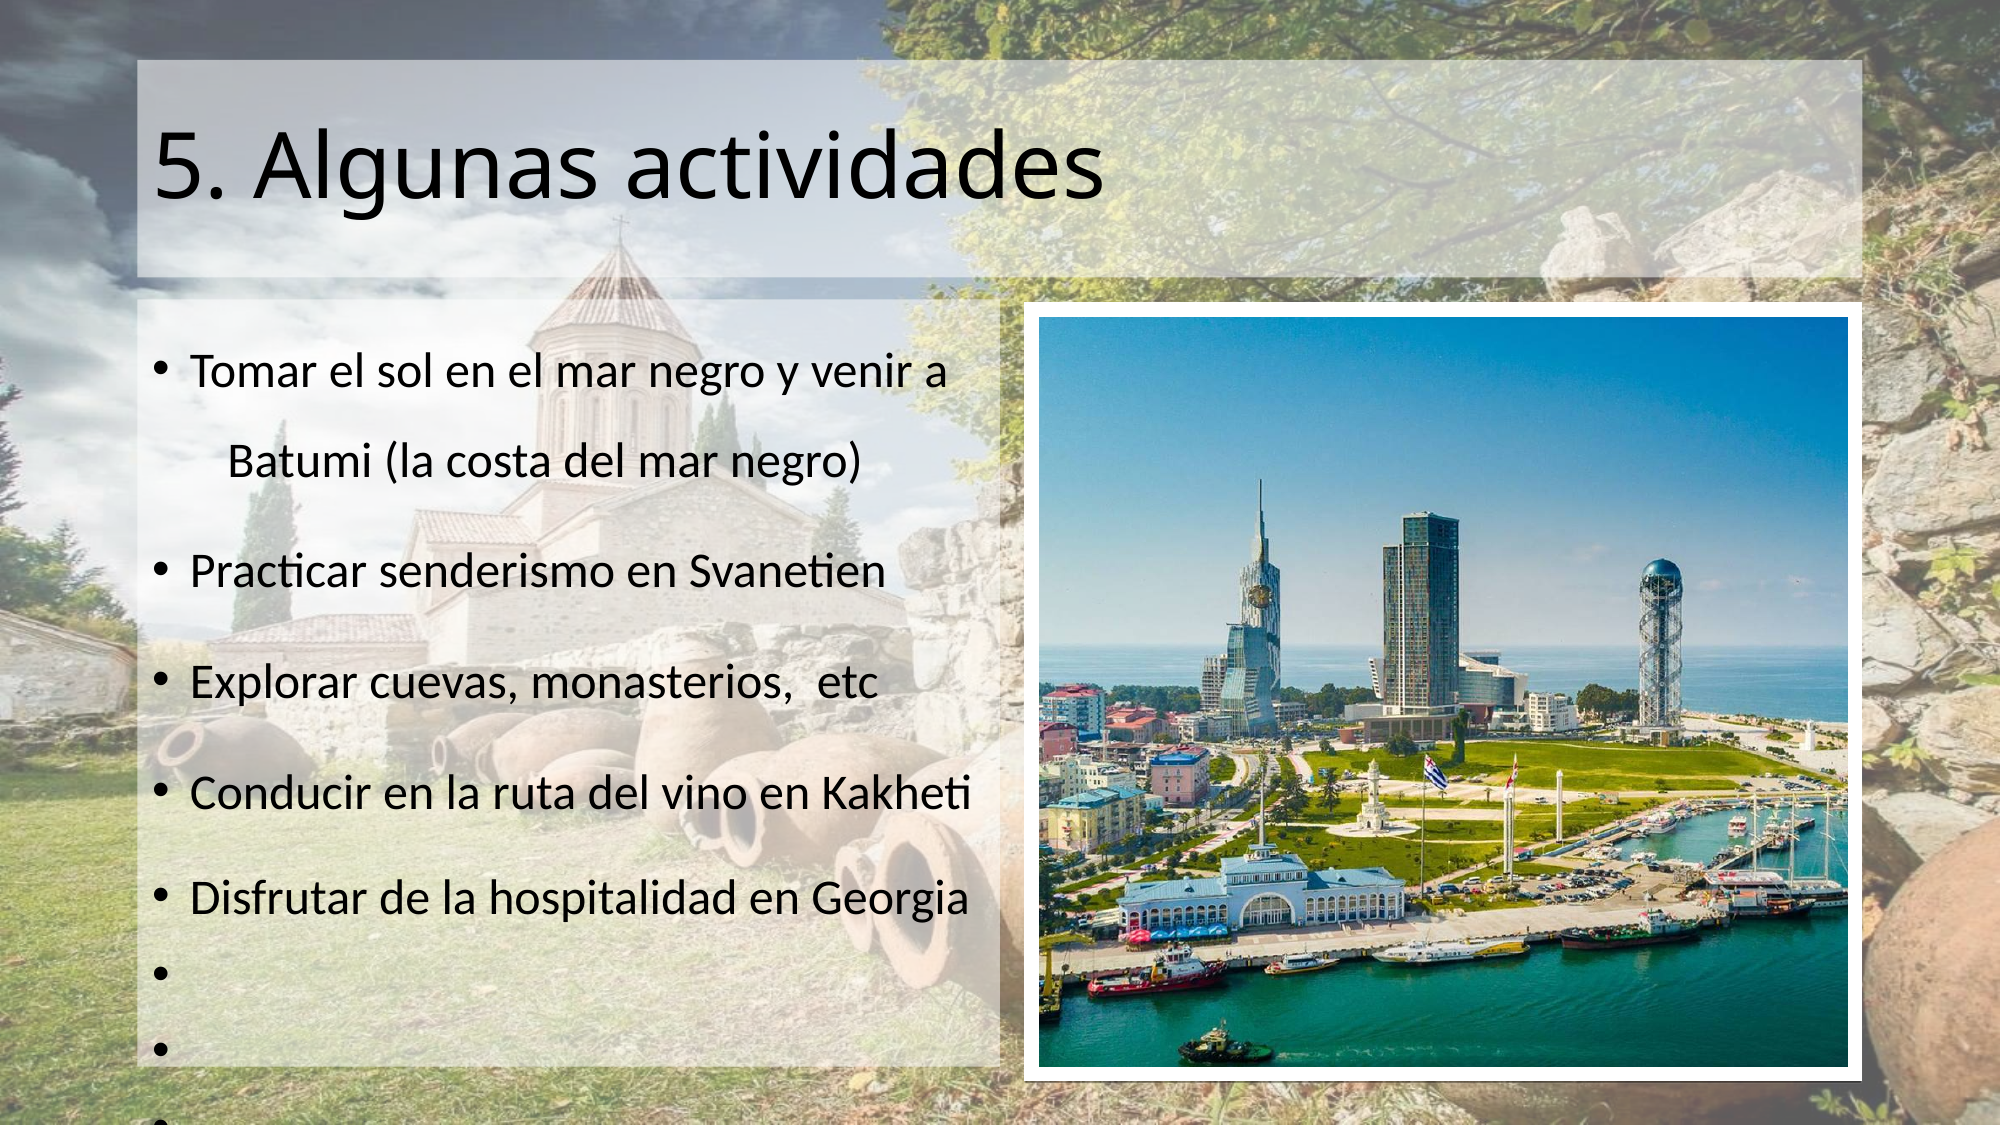

# 5. Algunas actividades
Tomar el sol en el mar negro y venir a Batumi (la costa del mar negro)
Practicar senderismo en Svanetien
Explorar cuevas, monasterios, etc
Conducir en la ruta del vino en Kakheti
Disfrutar de la hospitalidad en Georgia